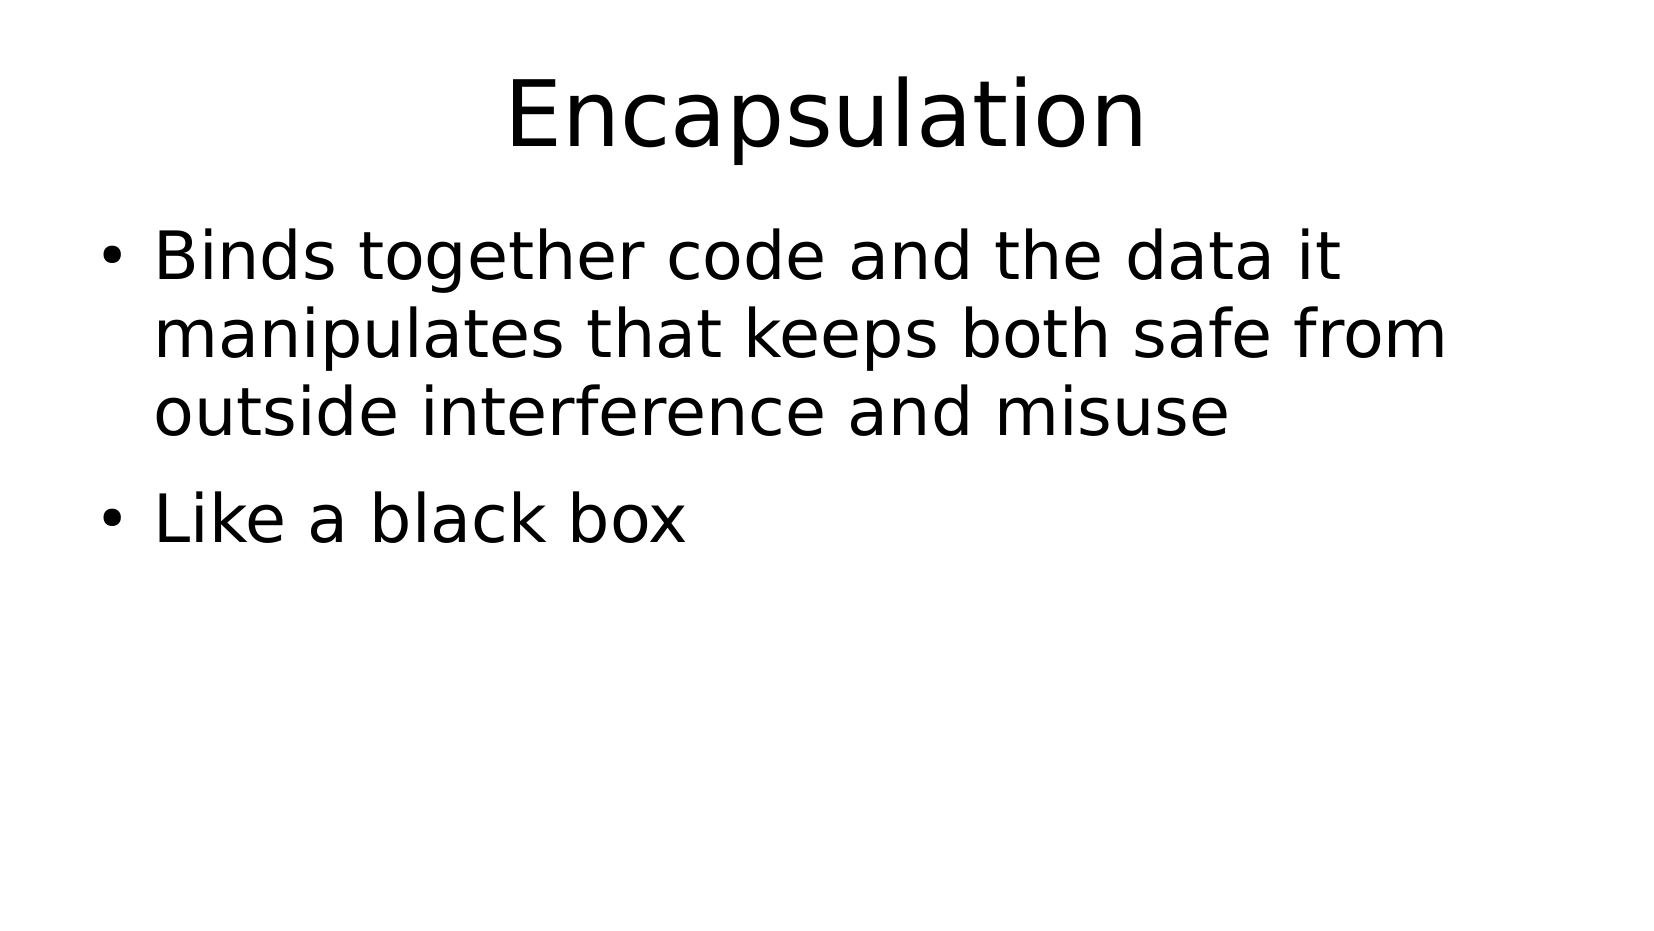

# Encapsulation
Binds together code and the data it manipulates that keeps both safe from outside interference and misuse
Like a black box